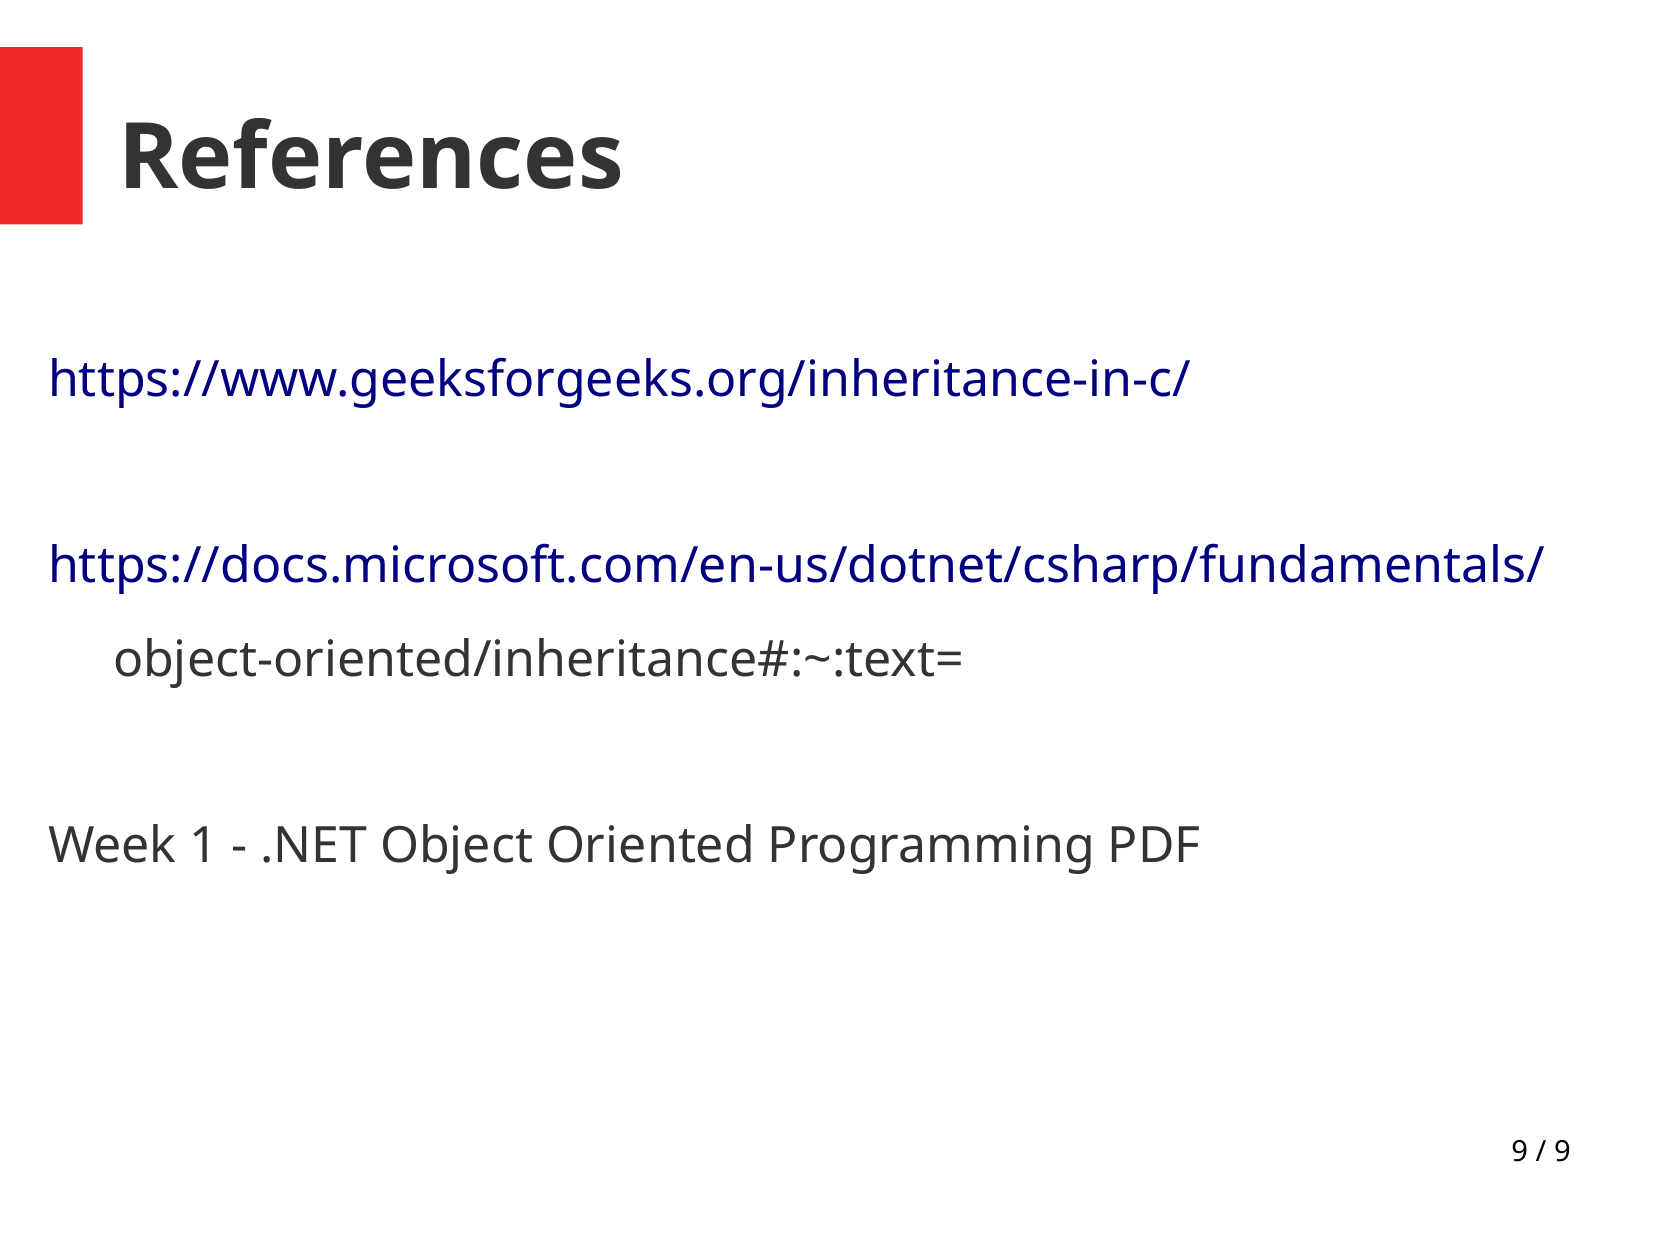

# References
https://www.geeksforgeeks.org/inheritance-in-c/
https://docs.microsoft.com/en-us/dotnet/csharp/fundamentals/
 object-oriented/inheritance#:~:text=
Week 1 - .NET Object Oriented Programming PDF
9